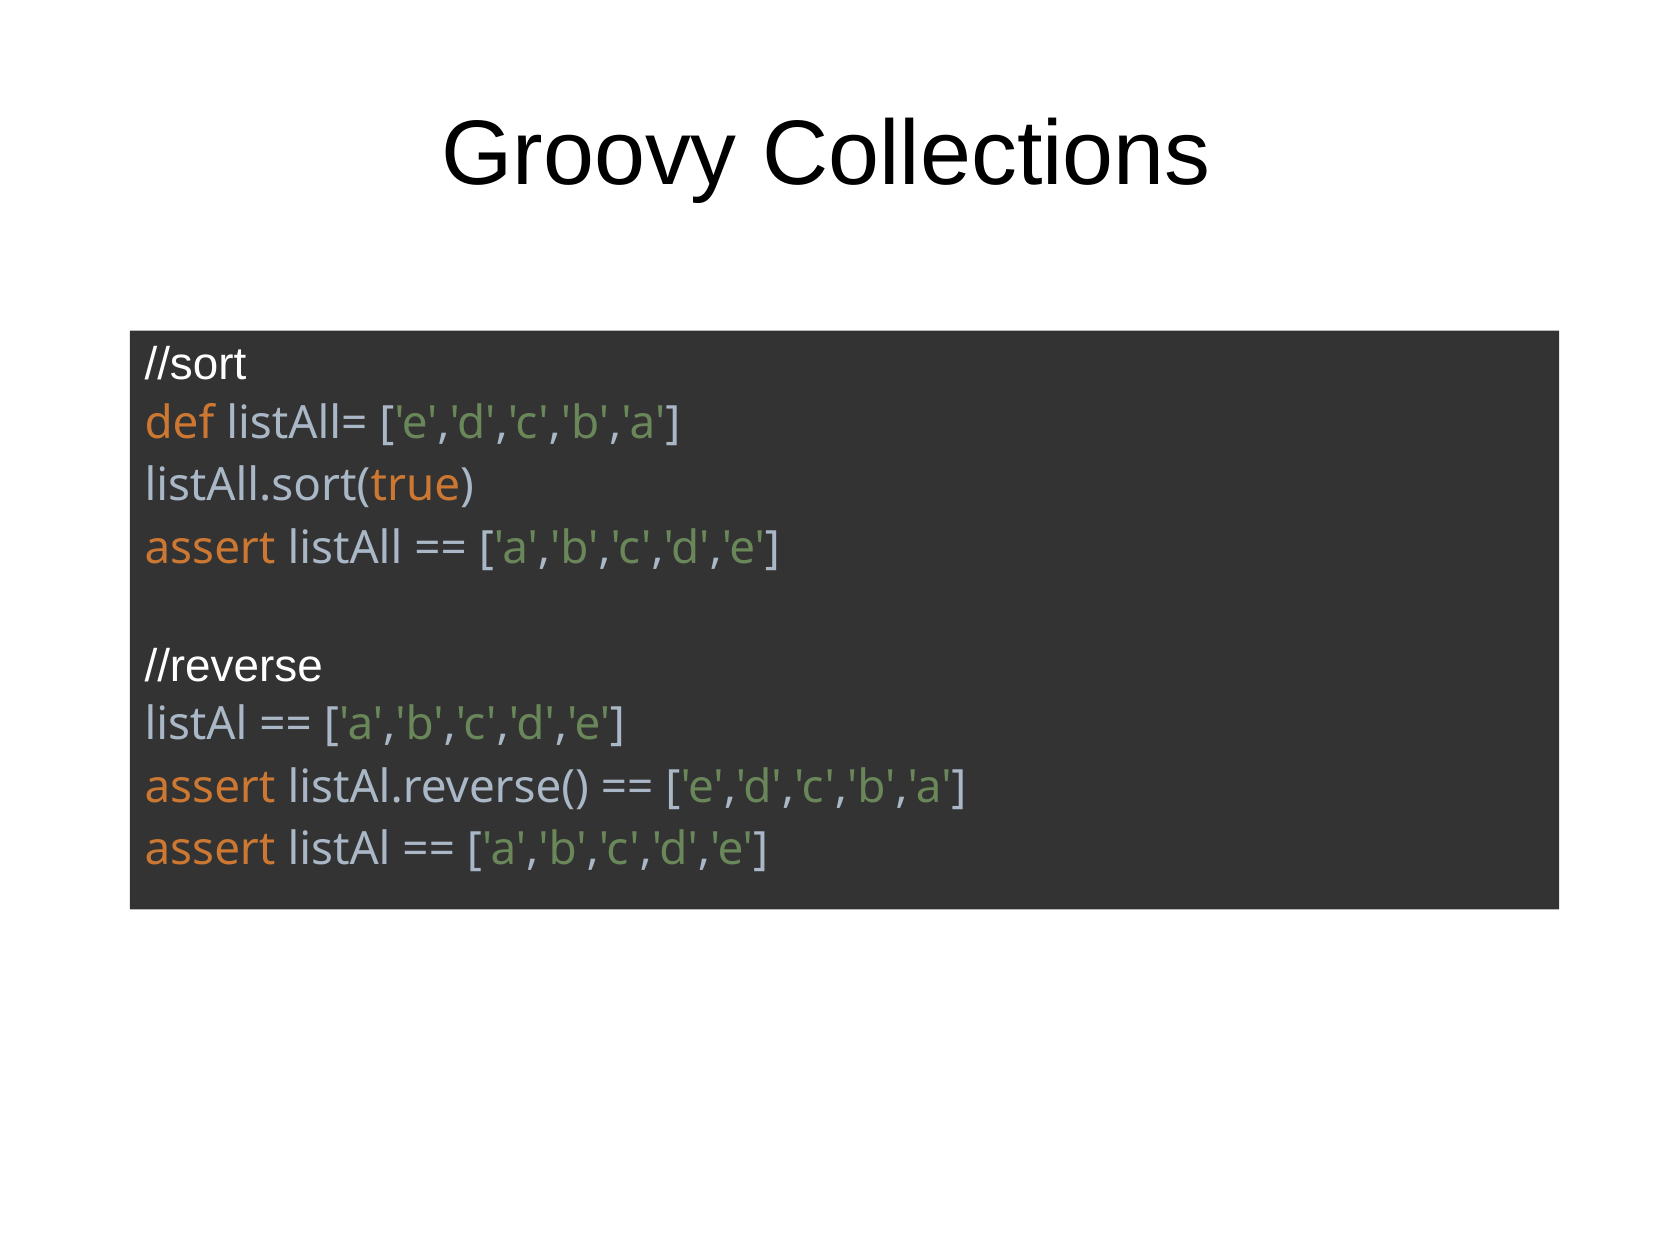

# Groovy Collections
//sort
def listAll= ['e','d','c','b','a']
listAll.sort(true)
assert listAll == ['a','b','c','d','e']
//reverse
listAl == ['a','b','c','d','e']
assert listAl.reverse() == ['e','d','c','b','a']
assert listAl == ['a','b','c','d','e']